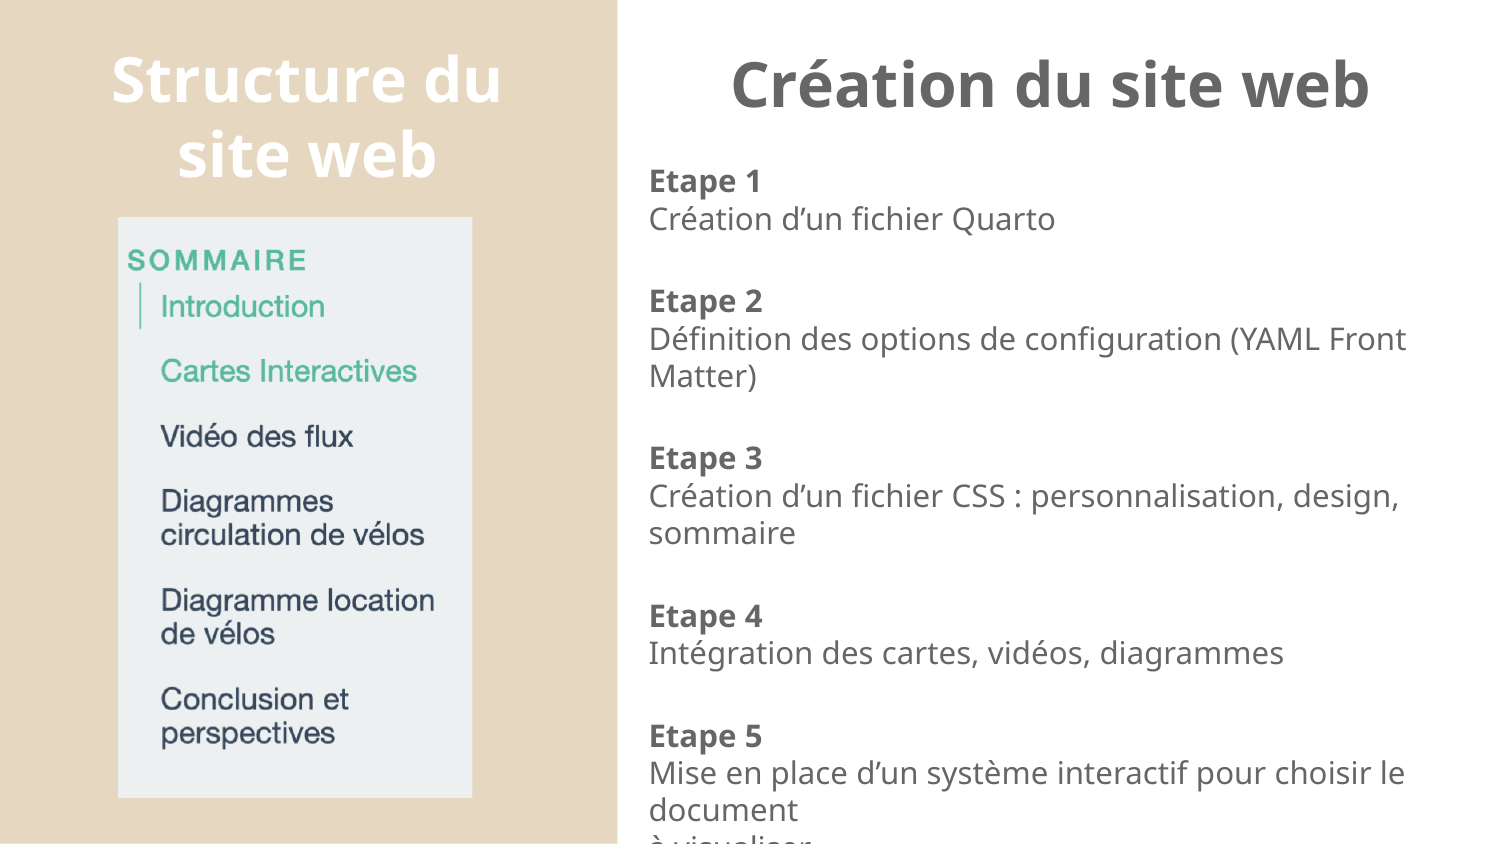

# Structure du site web
Création du site web
Etape 1
Création d’un fichier Quarto
Etape 2
Définition des options de configuration (YAML Front Matter)
Etape 3
Création d’un fichier CSS : personnalisation, design, sommaire
Etape 4
Intégration des cartes, vidéos, diagrammes
Etape 5
Mise en place d’un système interactif pour choisir le document
à visualiser